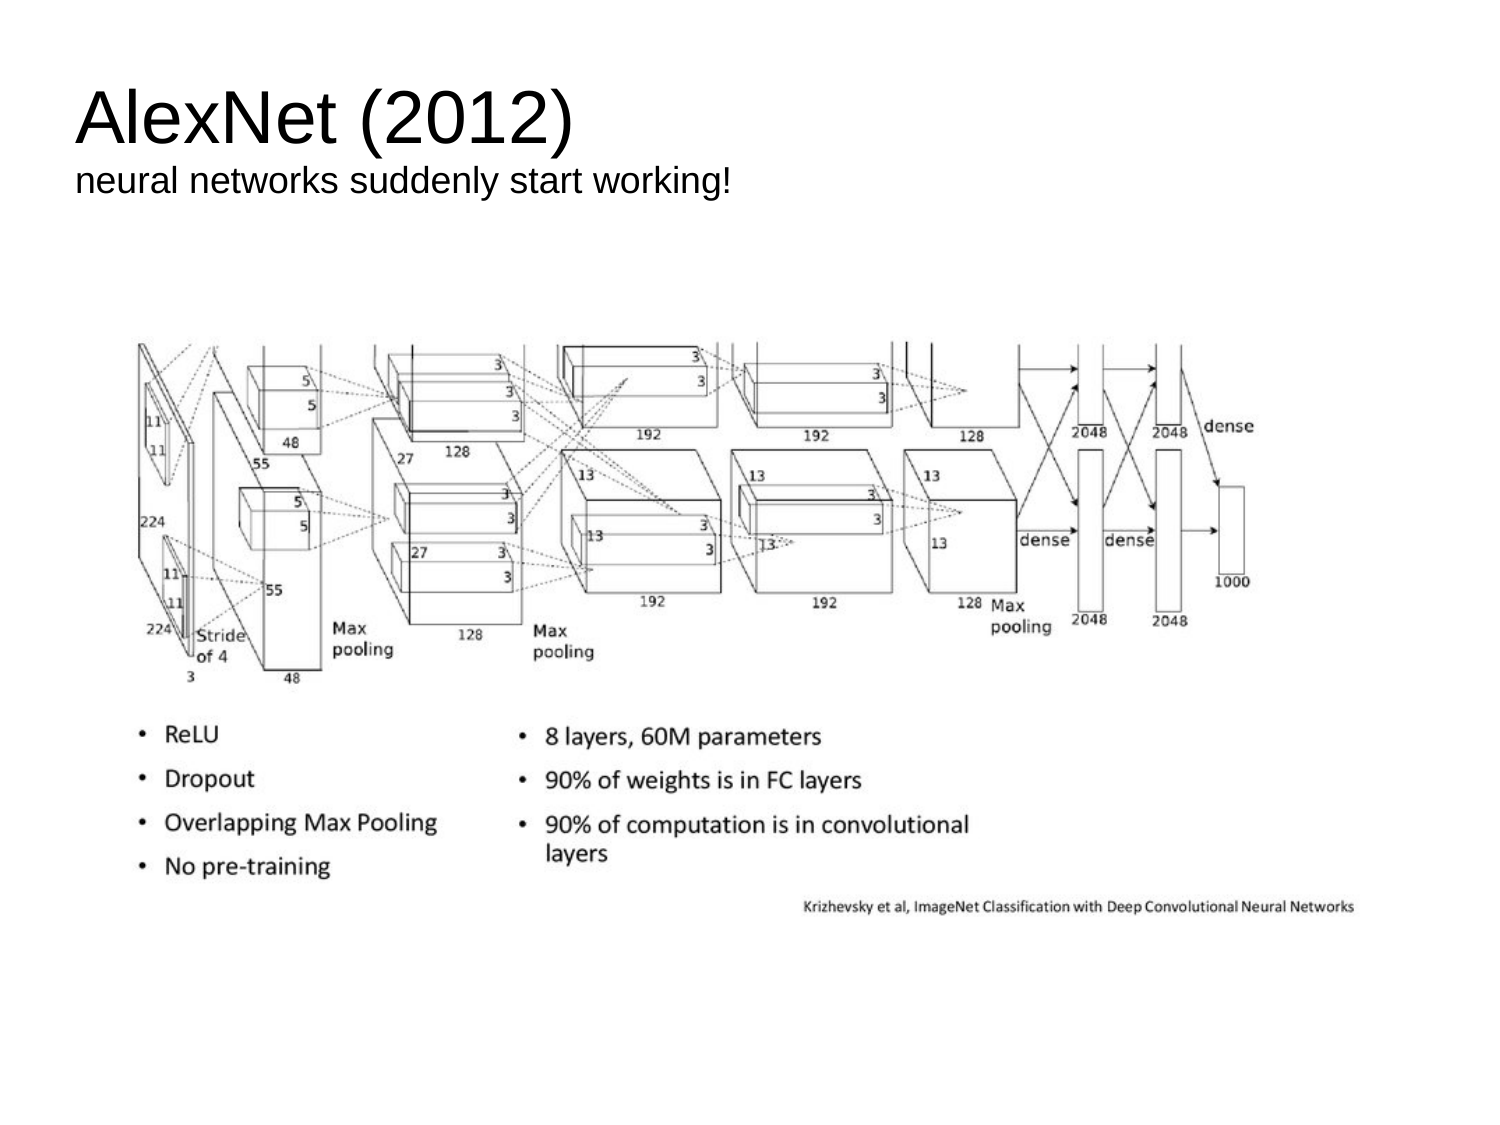

# AlexNet (2012) neural networks suddenly start working!